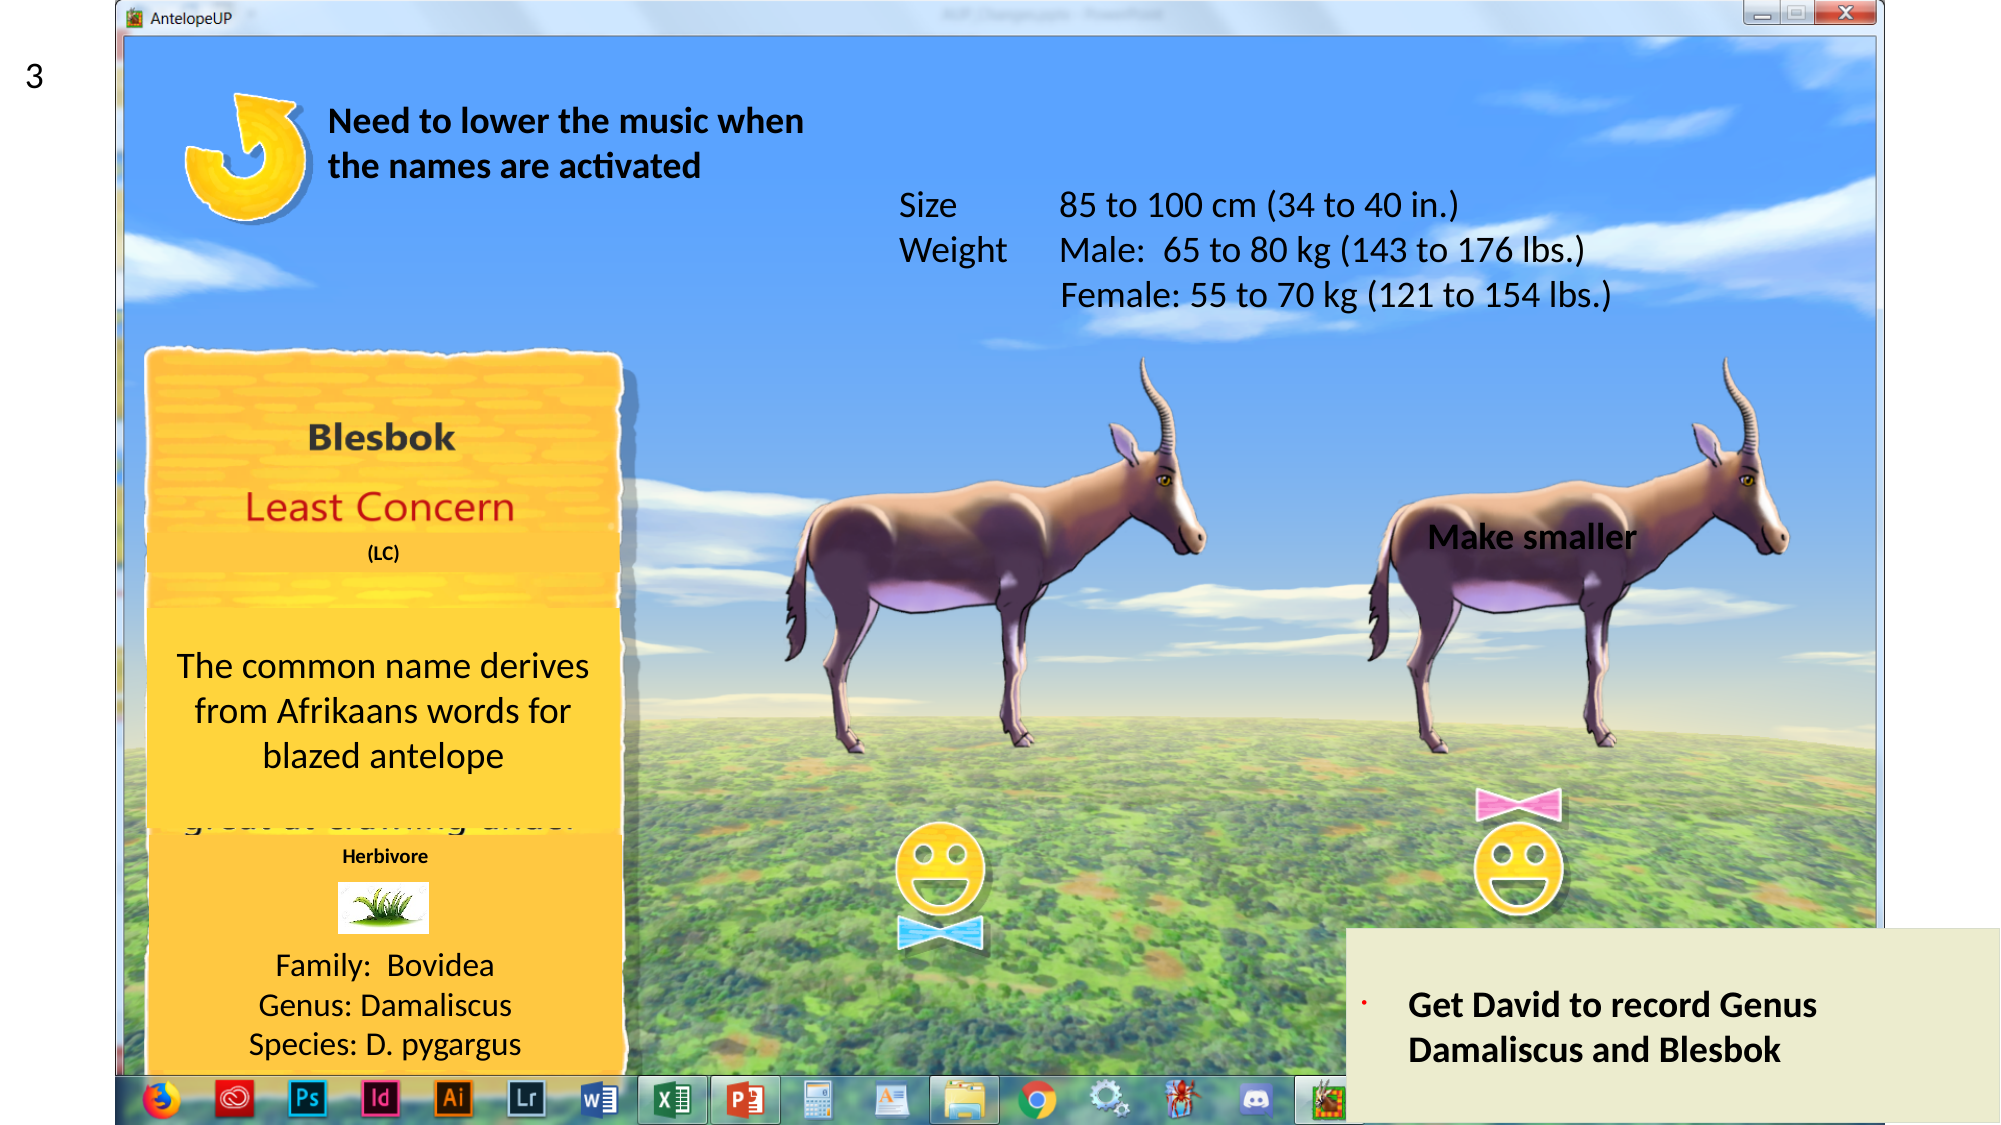

3
Need to lower the music when the names are activated
Size 85 to 100 cm (34 to 40 in.)
Weight Male: 65 to 80 kg (143 to 176 lbs.)
 Female: 55 to 70 kg (121 to 154 lbs.)
Make smaller
(LC)
The common name derives from Afrikaans words for blazed antelope
Herbivore
Get David to record Genus Damaliscus and Blesbok
Family: Bovidea
Genus: Damaliscus
Species: D. pygargus